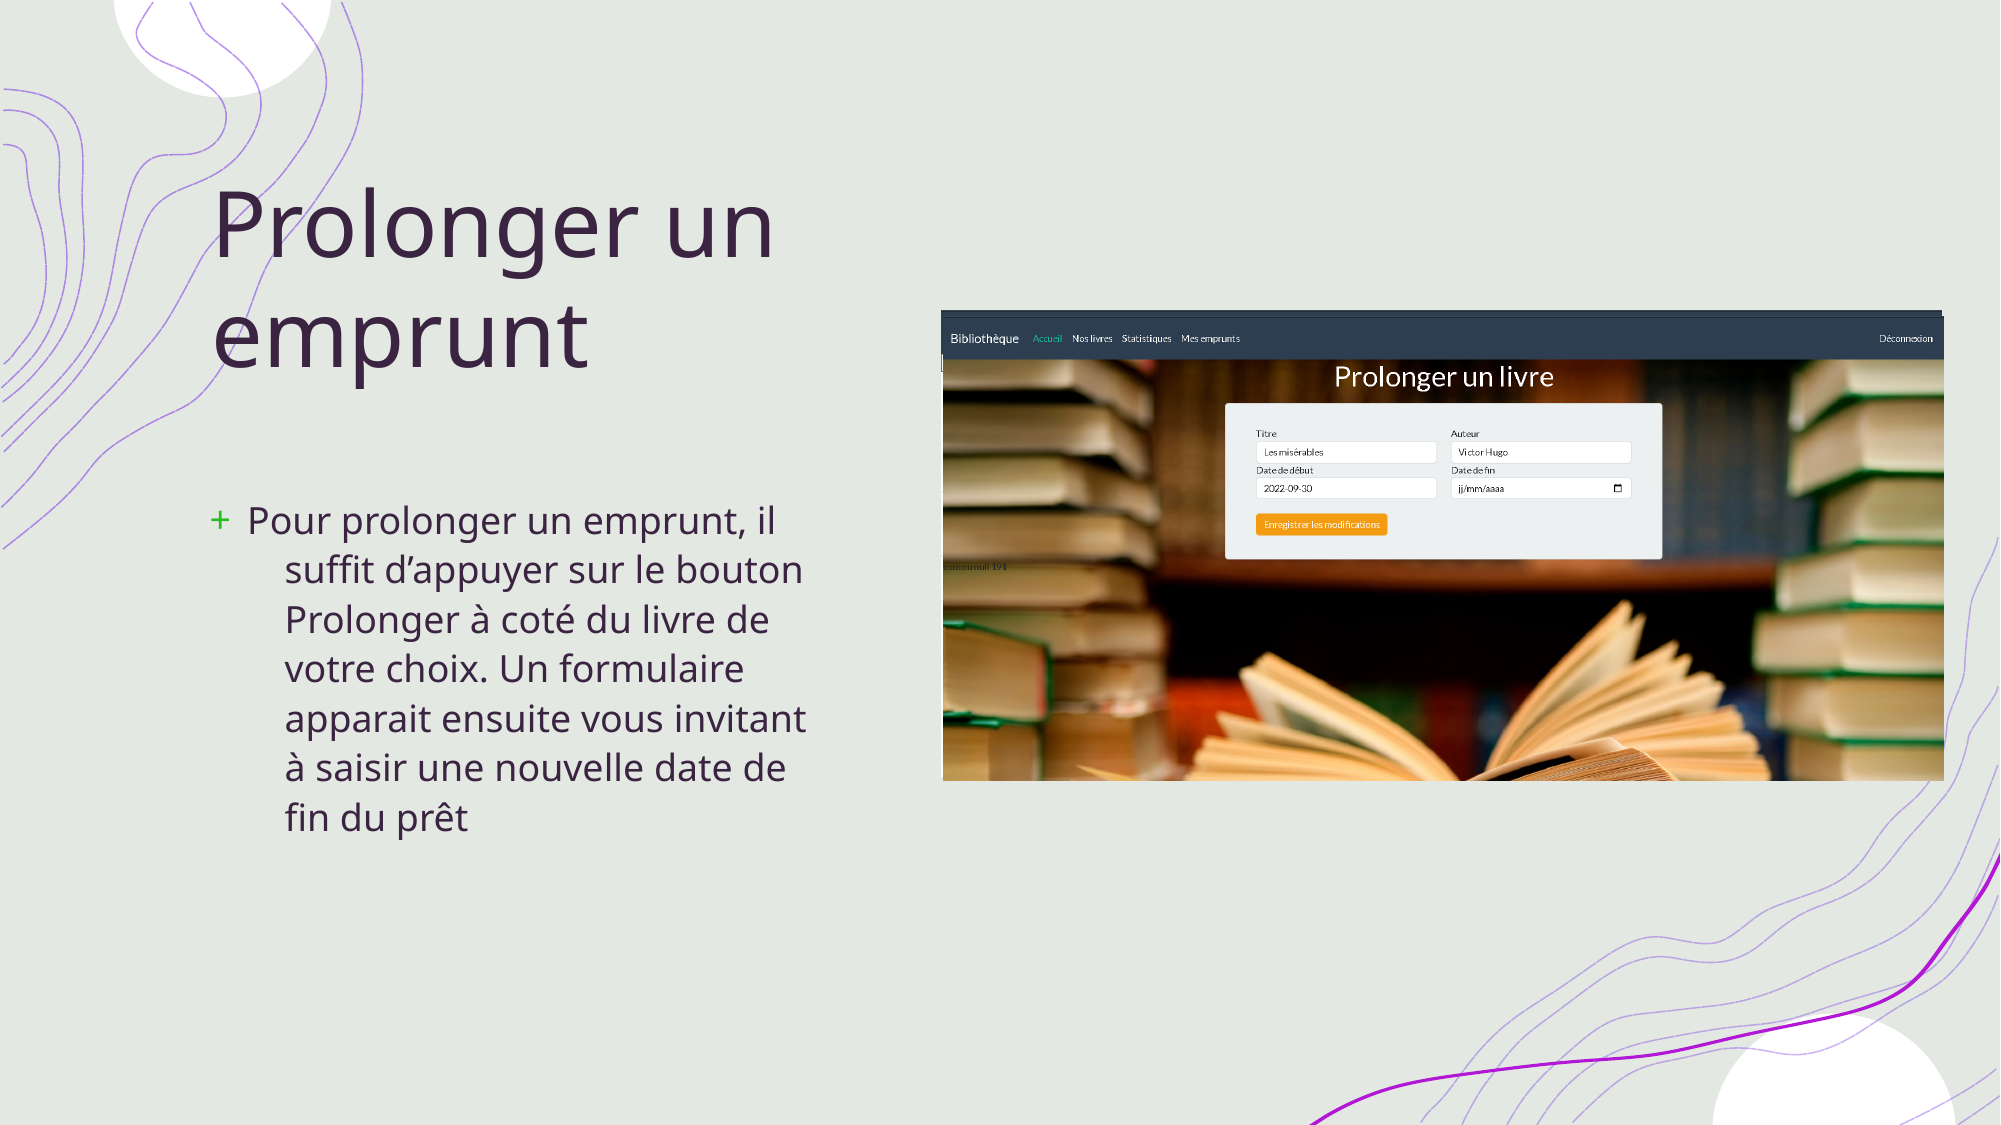

# Prolonger un emprunt
Pour prolonger un emprunt, il suffit d’appuyer sur le bouton Prolonger à coté du livre de votre choix. Un formulaire apparait ensuite vous invitant à saisir une nouvelle date de fin du prêt